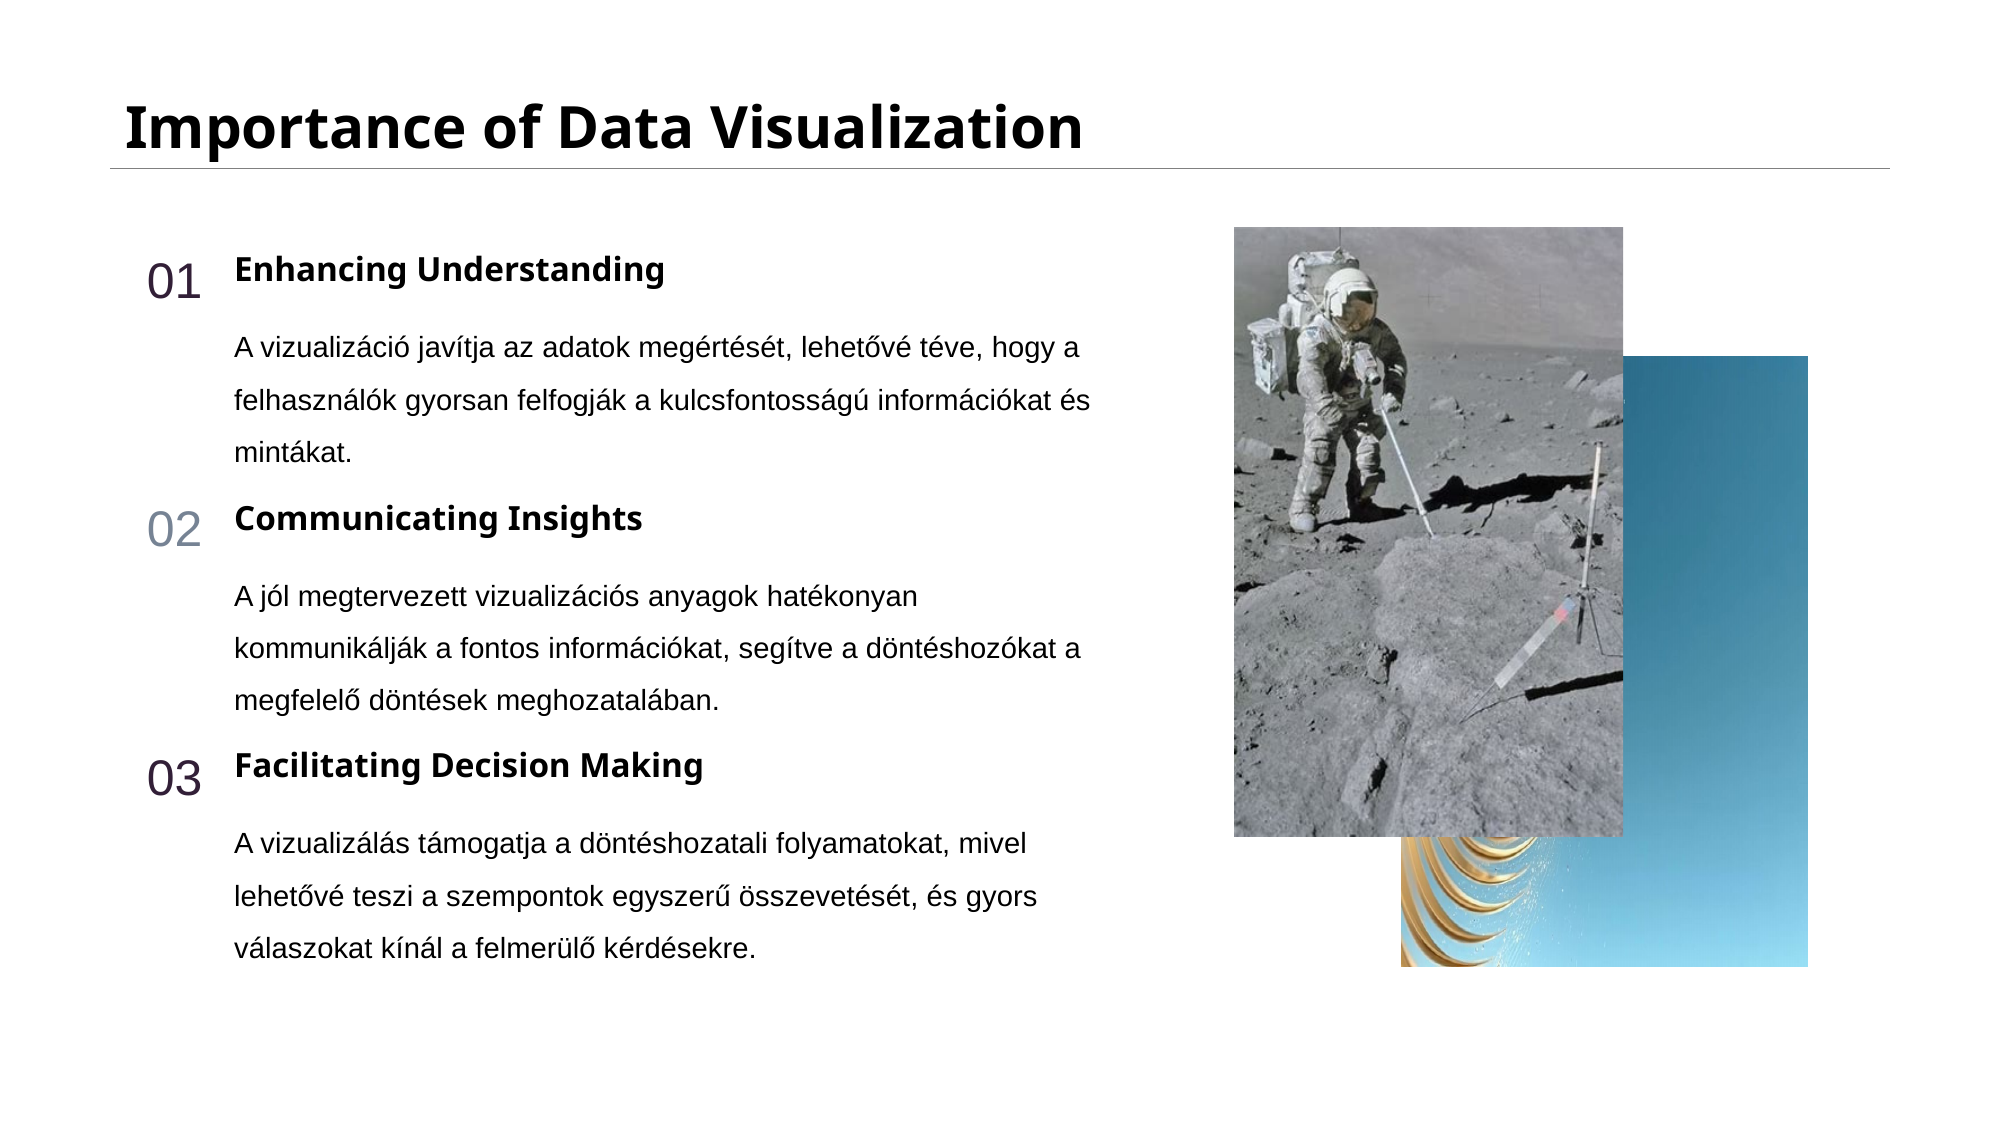

# Importance of Data Visualization
Enhancing Understanding
01
A vizualizáció javítja az adatok megértését, lehetővé téve, hogy a felhasználók gyorsan felfogják a kulcsfontosságú információkat és mintákat.
02
Communicating Insights
A jól megtervezett vizualizációs anyagok hatékonyan kommunikálják a fontos információkat, segítve a döntéshozókat a megfelelő döntések meghozatalában.
Facilitating Decision Making
03
A vizualizálás támogatja a döntéshozatali folyamatokat, mivel lehetővé teszi a szempontok egyszerű összevetését, és gyors válaszokat kínál a felmerülő kérdésekre.